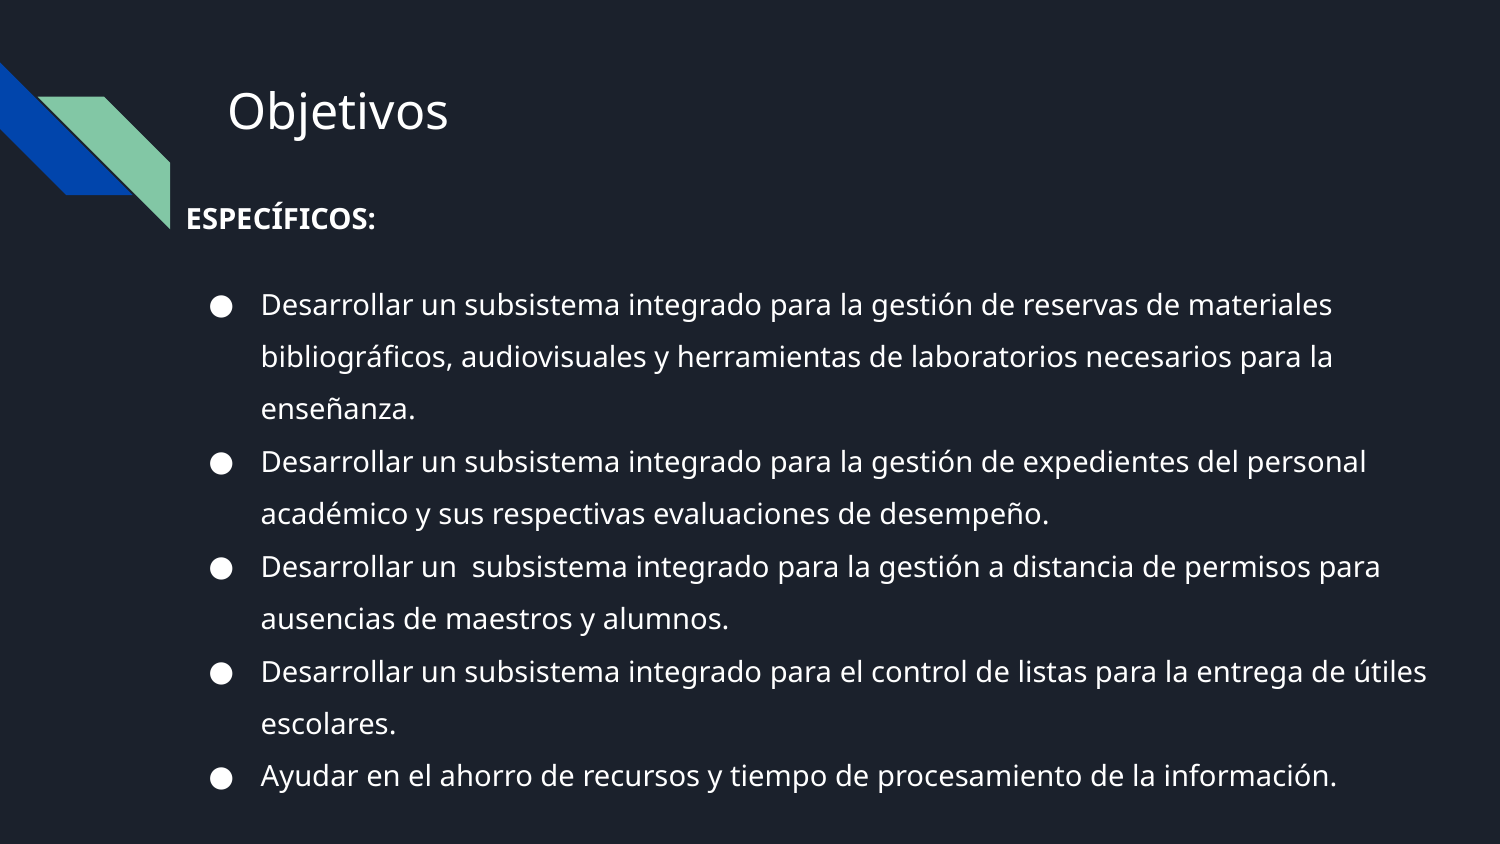

# Objetivos
ESPECÍFICOS:
Desarrollar un subsistema integrado para la gestión de reservas de materiales bibliográficos, audiovisuales y herramientas de laboratorios necesarios para la enseñanza.
Desarrollar un subsistema integrado para la gestión de expedientes del personal académico y sus respectivas evaluaciones de desempeño.
Desarrollar un subsistema integrado para la gestión a distancia de permisos para ausencias de maestros y alumnos.
Desarrollar un subsistema integrado para el control de listas para la entrega de útiles escolares.
Ayudar en el ahorro de recursos y tiempo de procesamiento de la información.